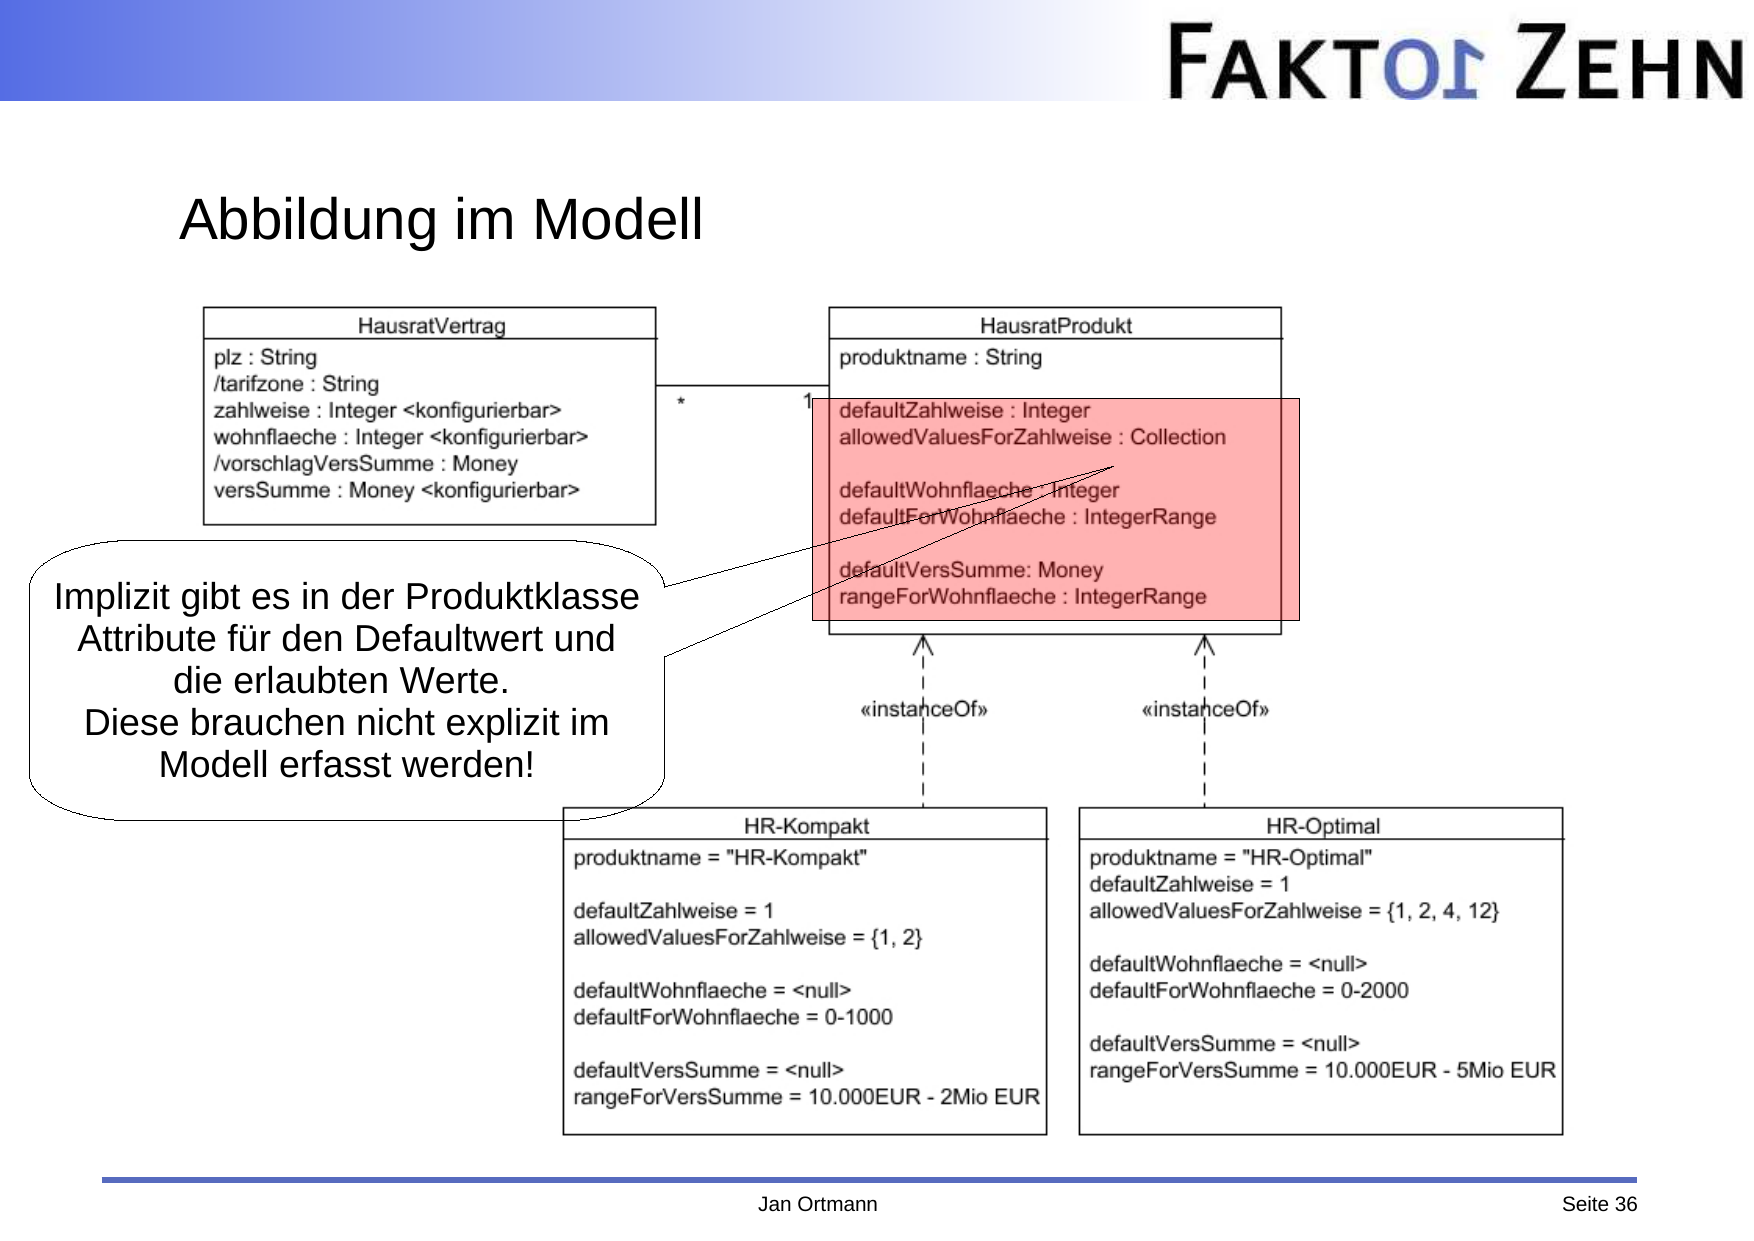

# Abbildung im Modell
Implizit gibt es in der Produktklasse Attribute für den Defaultwert und die erlaubten Werte.
Diese brauchen nicht explizit im Modell erfasst werden!